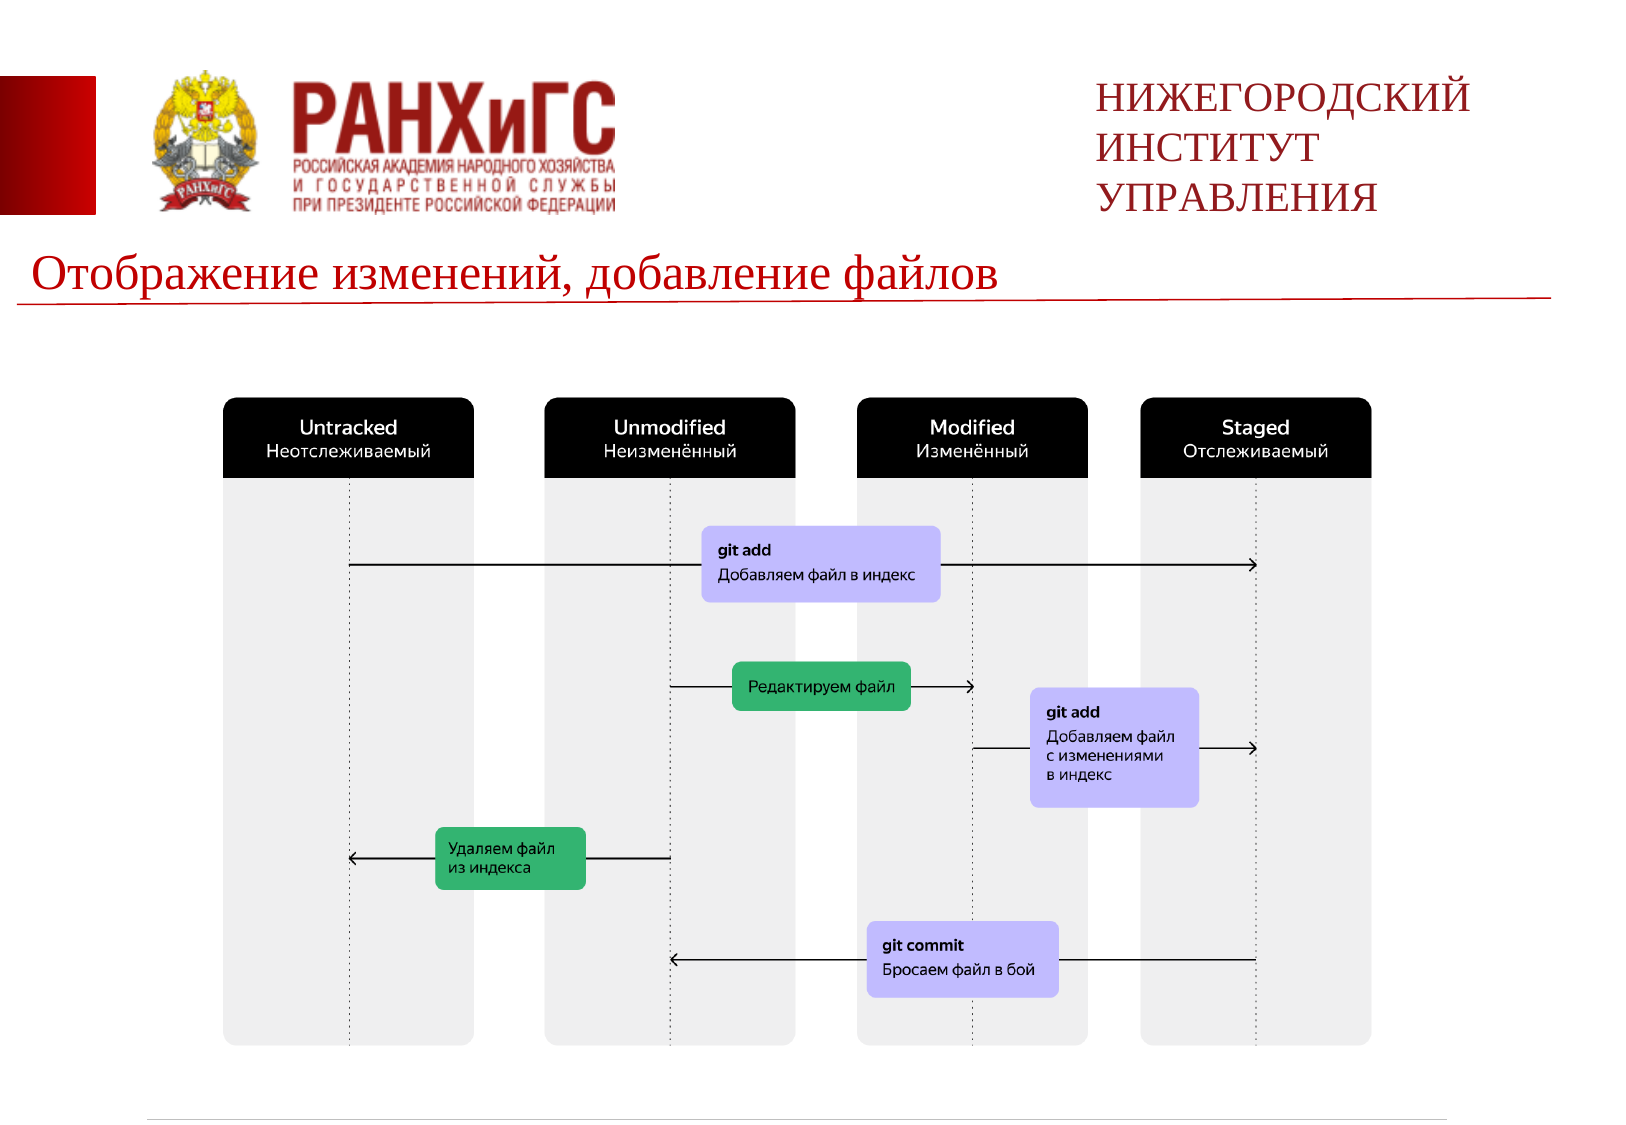

НИЖЕГОРОДСКИЙ
ИНСТИТУТ
УПРАВЛЕНИЯ
Отображение изменений, добавление файлов